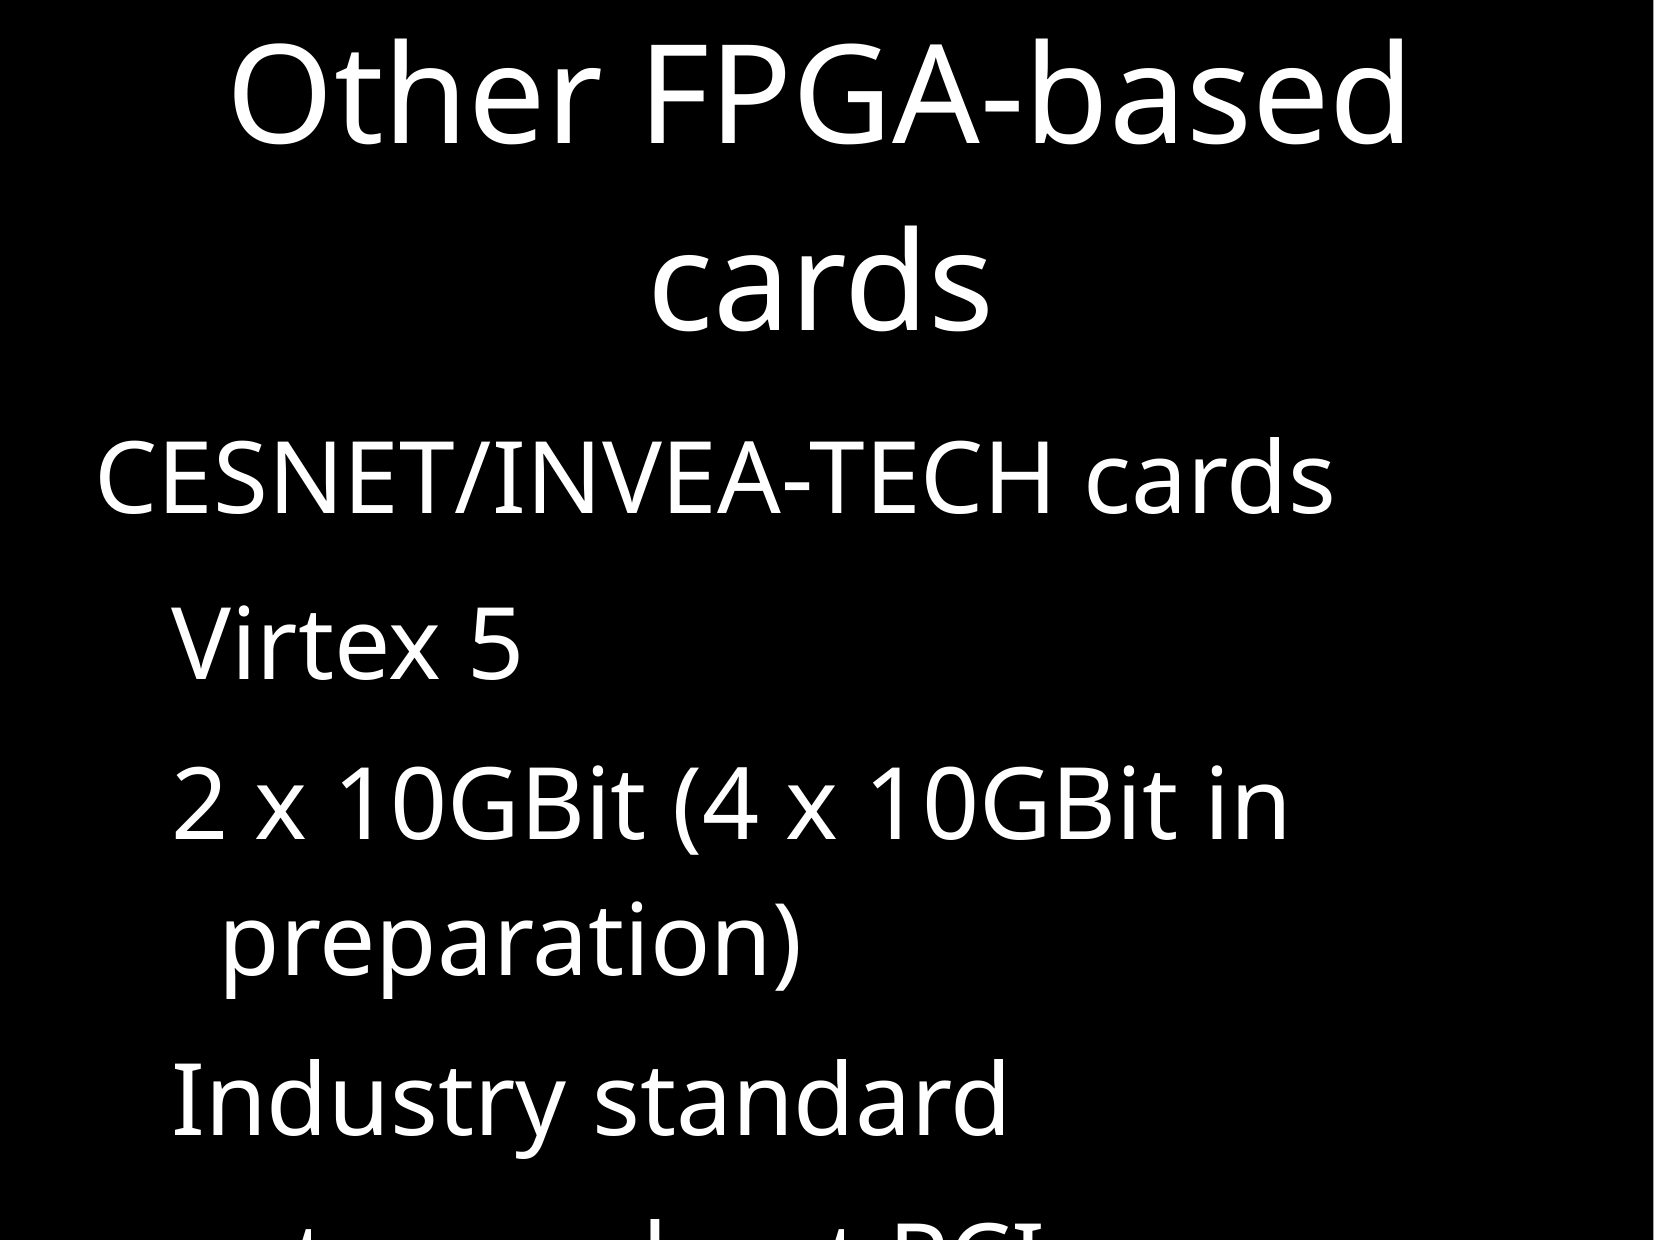

# Other FPGA-based cards
CESNET/INVEA-TECH cards
Virtex 5
2 x 10GBit (4 x 10GBit in preparation)
Industry standard
not sure about PCI-e interface